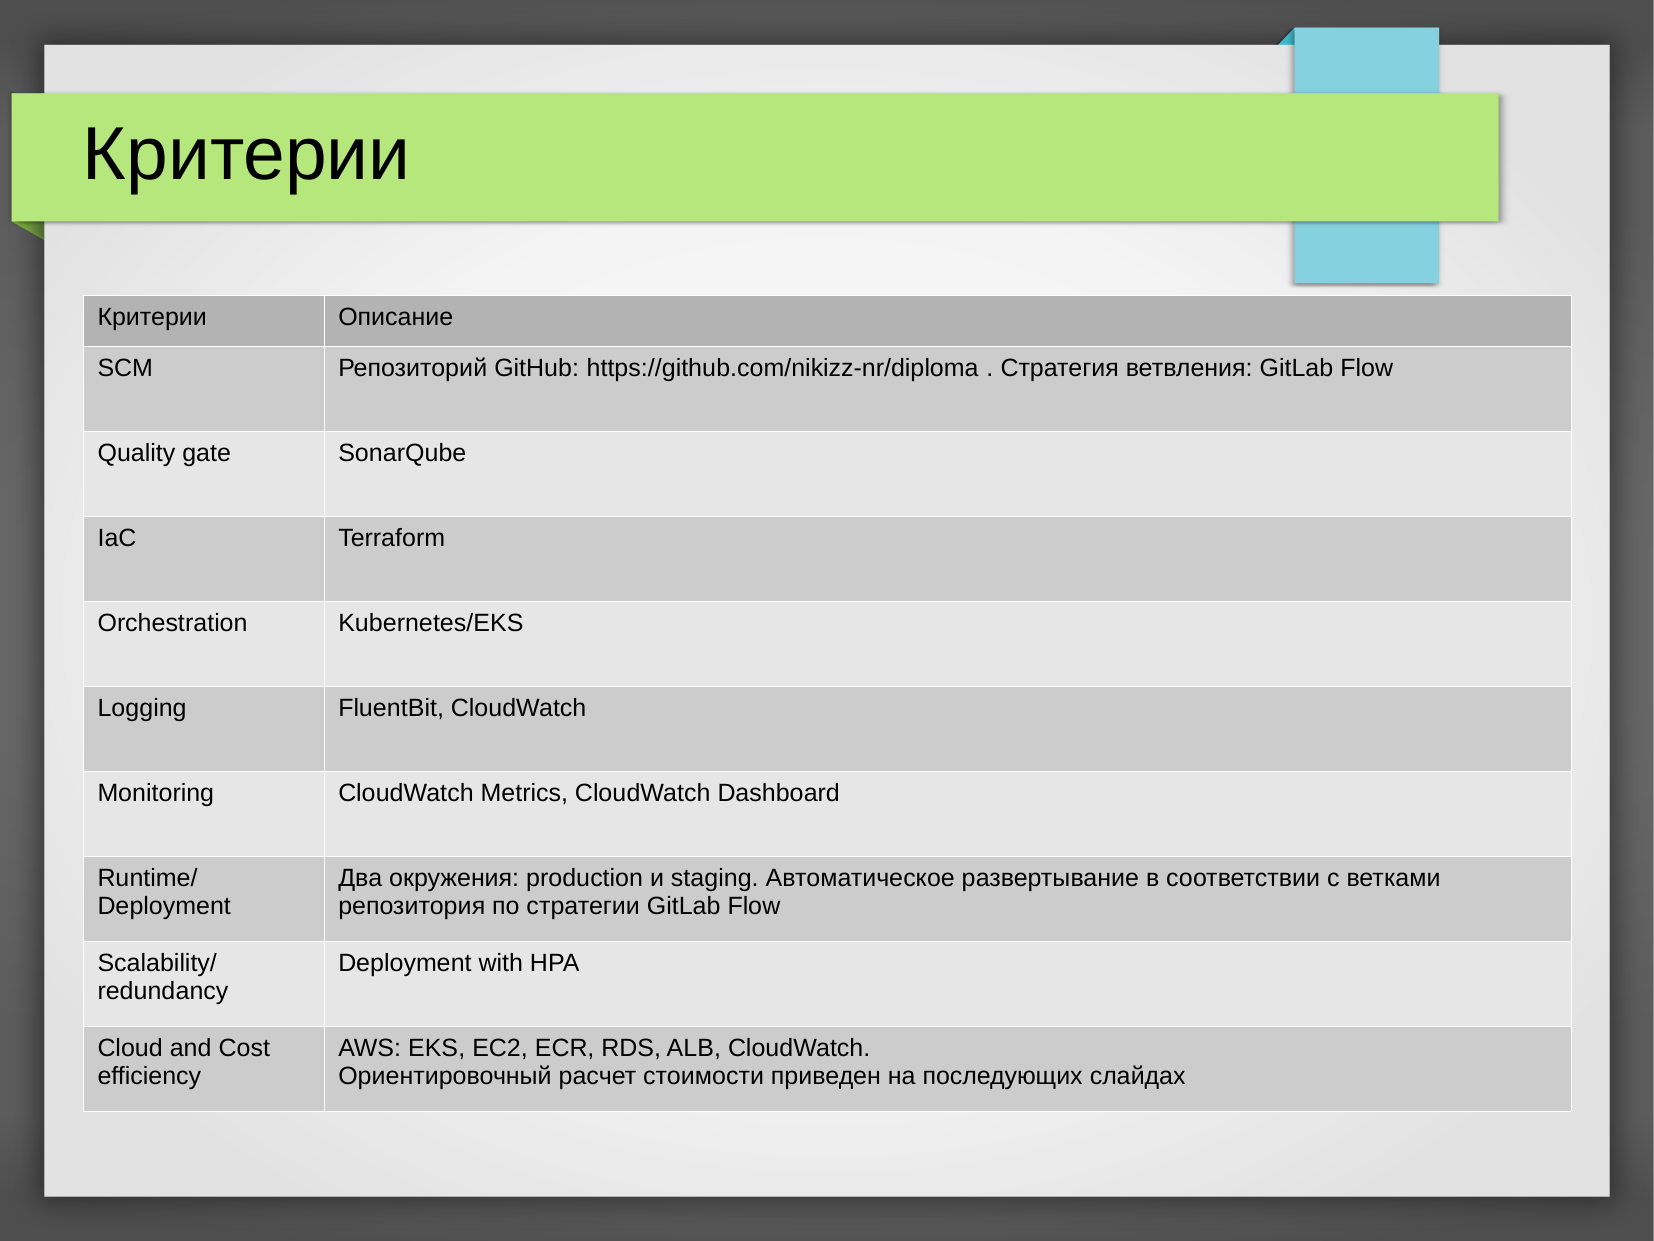

# Критерии
| Критерии | Описание |
| --- | --- |
| SCM | Репозиторий GitHub: https://github.com/nikizz-nr/diploma . Стратегия ветвления: GitLab Flow |
| Quality gate | SonarQube |
| IaC | Terraform |
| Orchestration | Kubernetes/EKS |
| Logging | FluentBit, CloudWatch |
| Monitoring | CloudWatch Metrics, CloudWatch Dashboard |
| Runtime/Deployment | Два окружения: production и staging. Автоматическое развертывание в соответствии с ветками репозитория по стратегии GitLab Flow |
| Scalability/redundancy | Deployment with HPA |
| Cloud and Cost efficiency | AWS: EKS, EC2, ECR, RDS, ALB, CloudWatch. Ориентировочный расчет стоимости приведен на последующих слайдах |